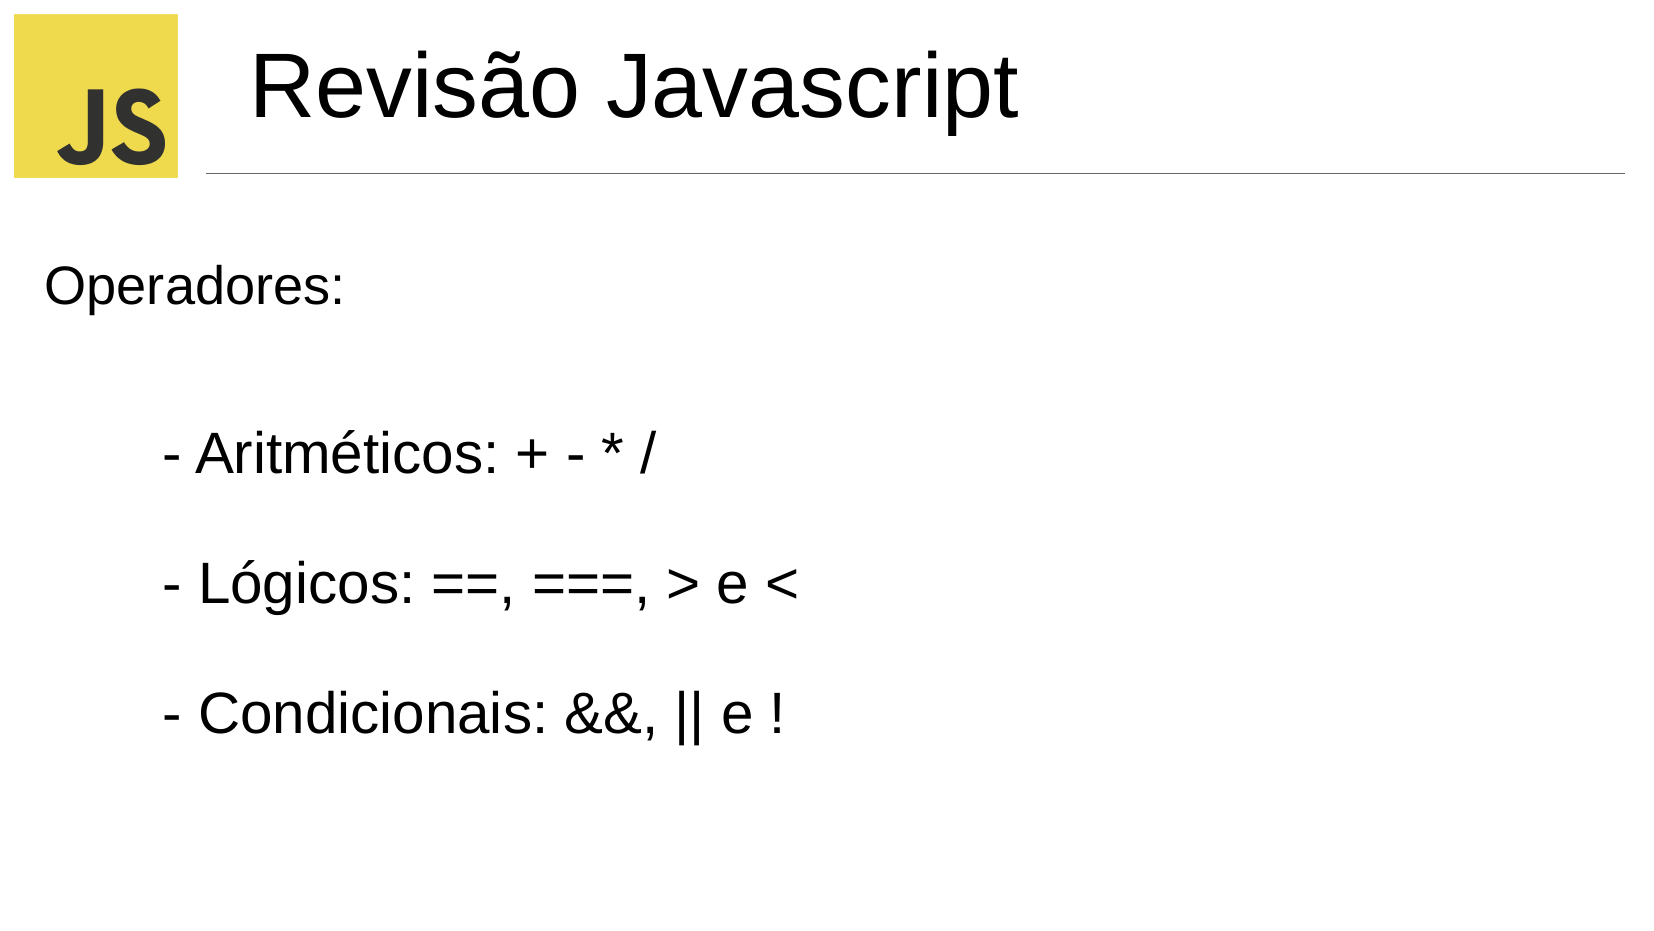

# Revisão Javascript
Operadores:
- Aritméticos: + - * /
- Lógicos: ==, ===, > e <
- Condicionais: &&, || e !